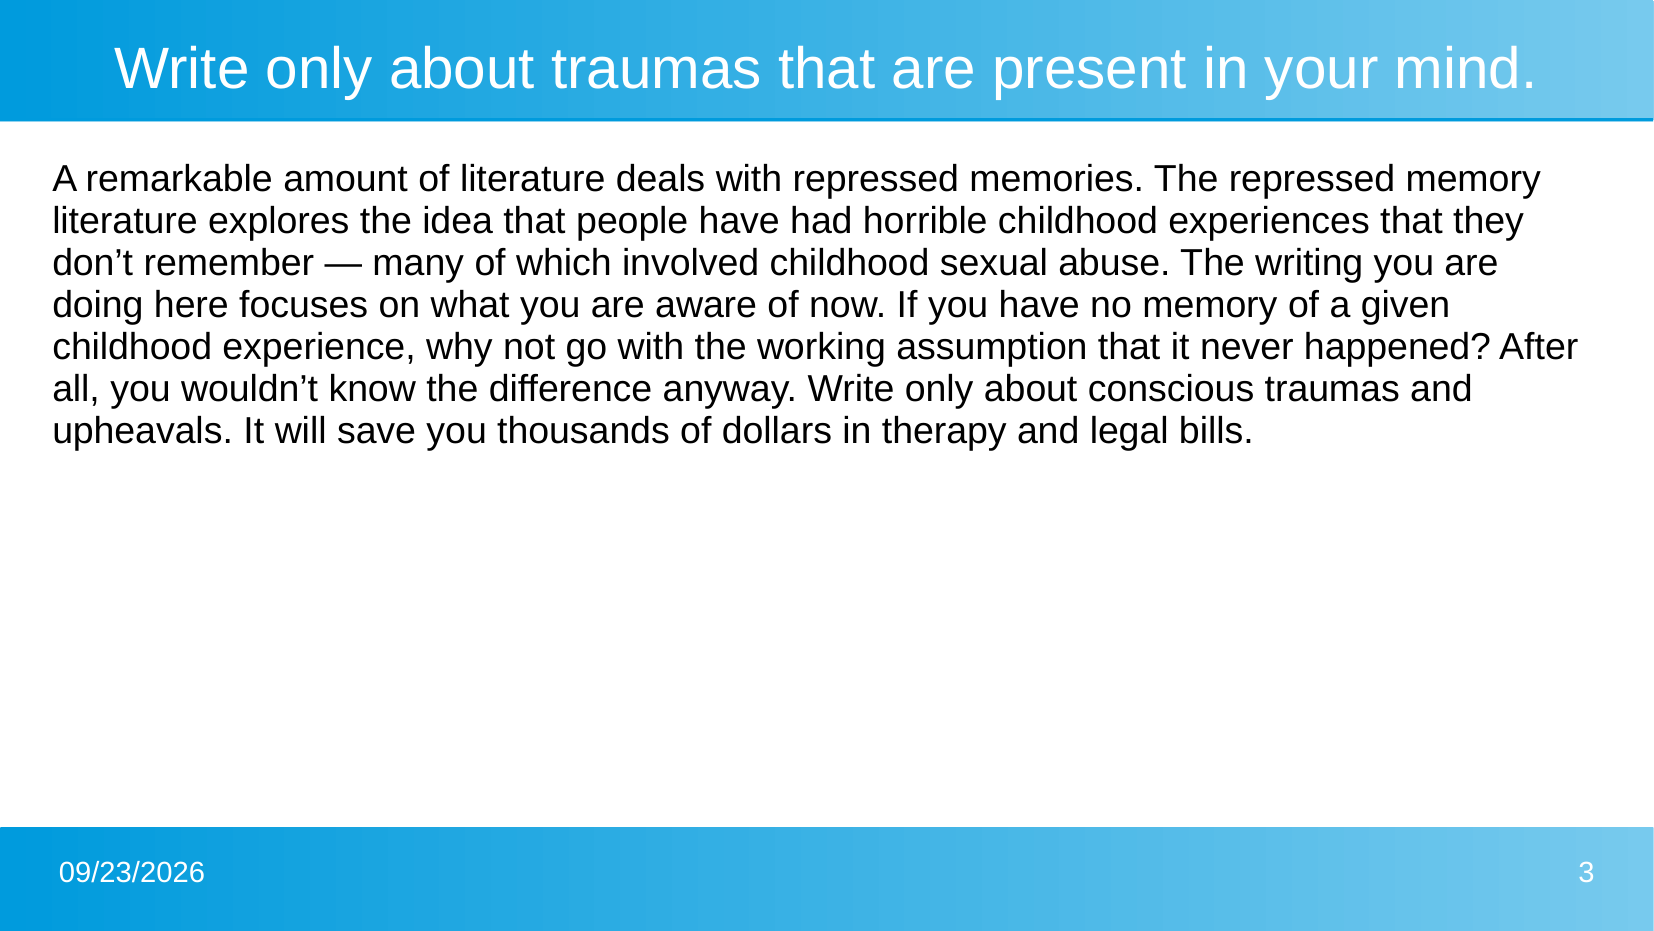

# Write only about traumas that are present in your mind.
A remarkable amount of literature deals with repressed memories. The repressed memory literature explores the idea that people have had horrible childhood experiences that they don’t remember — many of which involved childhood sexual abuse. The writing you are doing here focuses on what you are aware of now. If you have no memory of a given childhood experience, why not go with the working assumption that it never happened? After all, you wouldn’t know the difference anyway. Write only about conscious traumas and upheavals. It will save you thousands of dollars in therapy and legal bills.
3